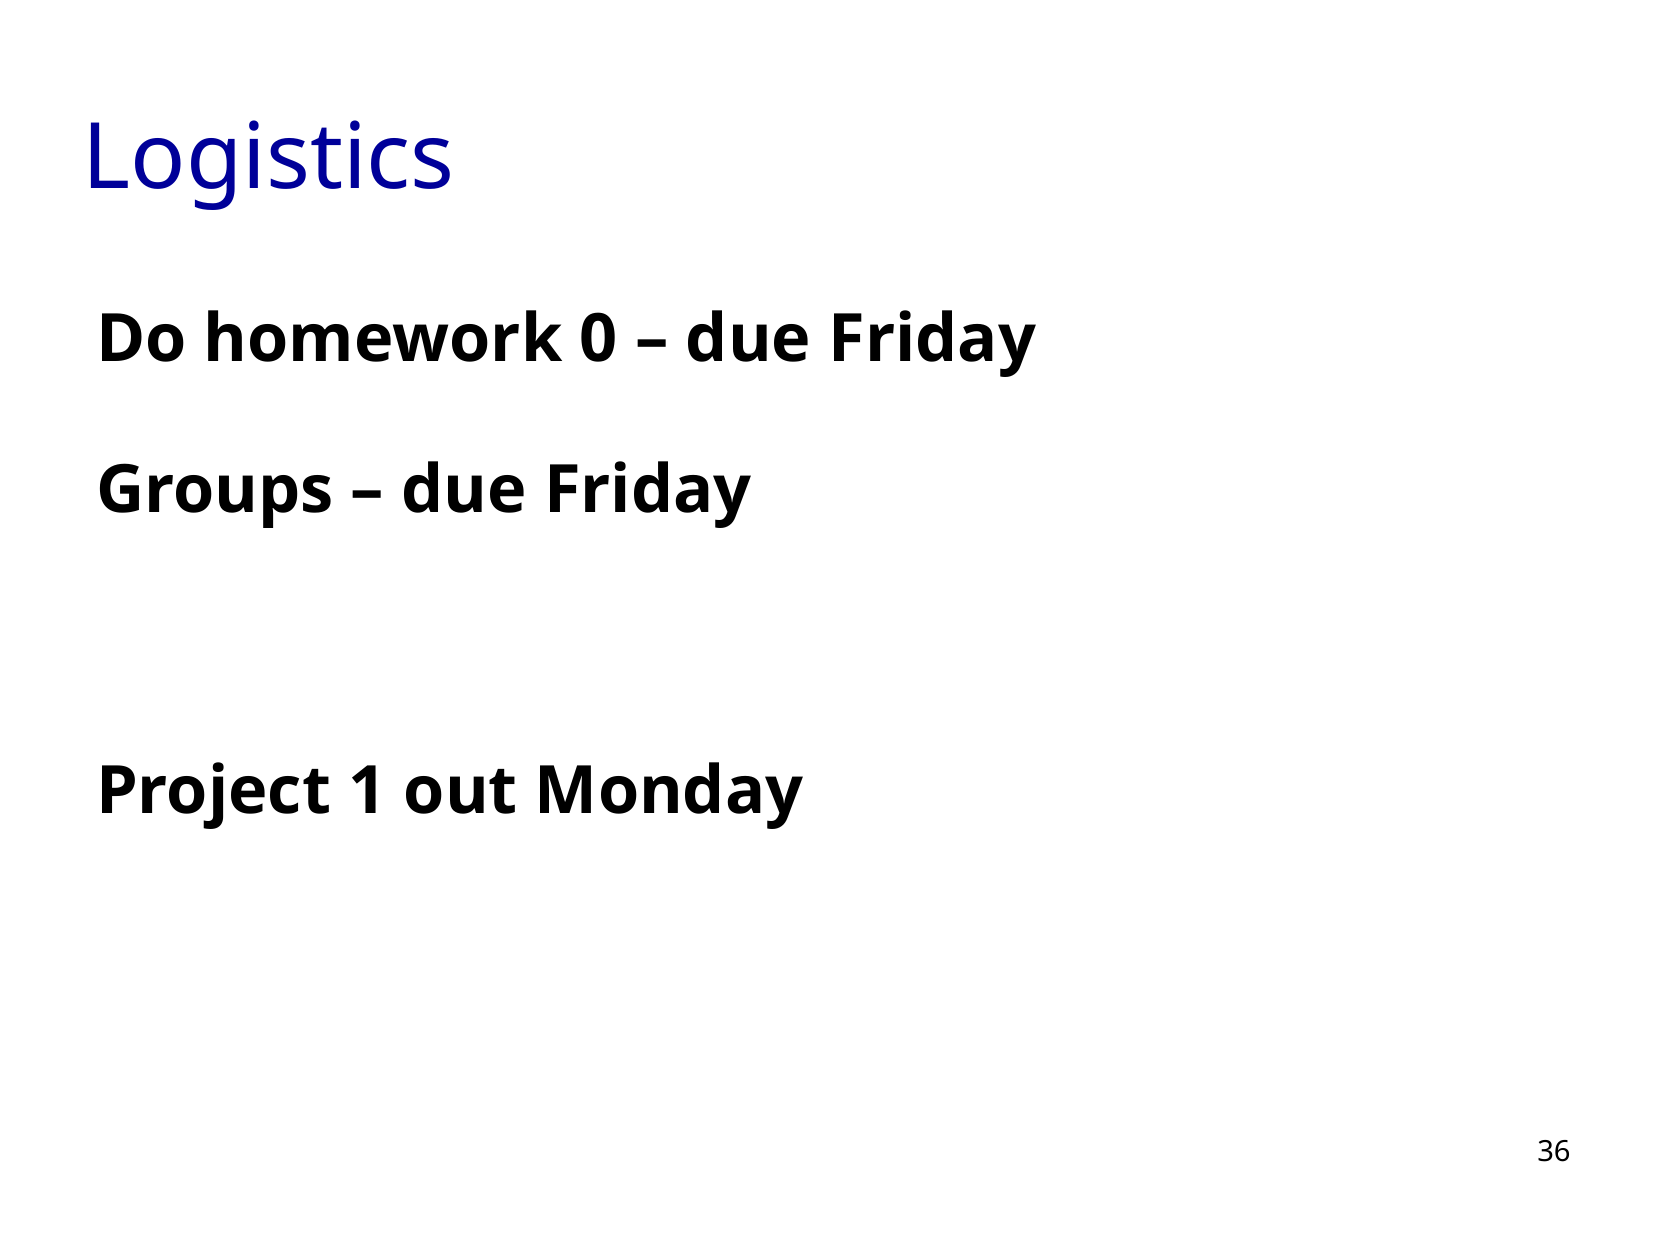

# Logistics
Do homework 0 – due Friday
Groups – due Friday
Project 1 out Monday
36